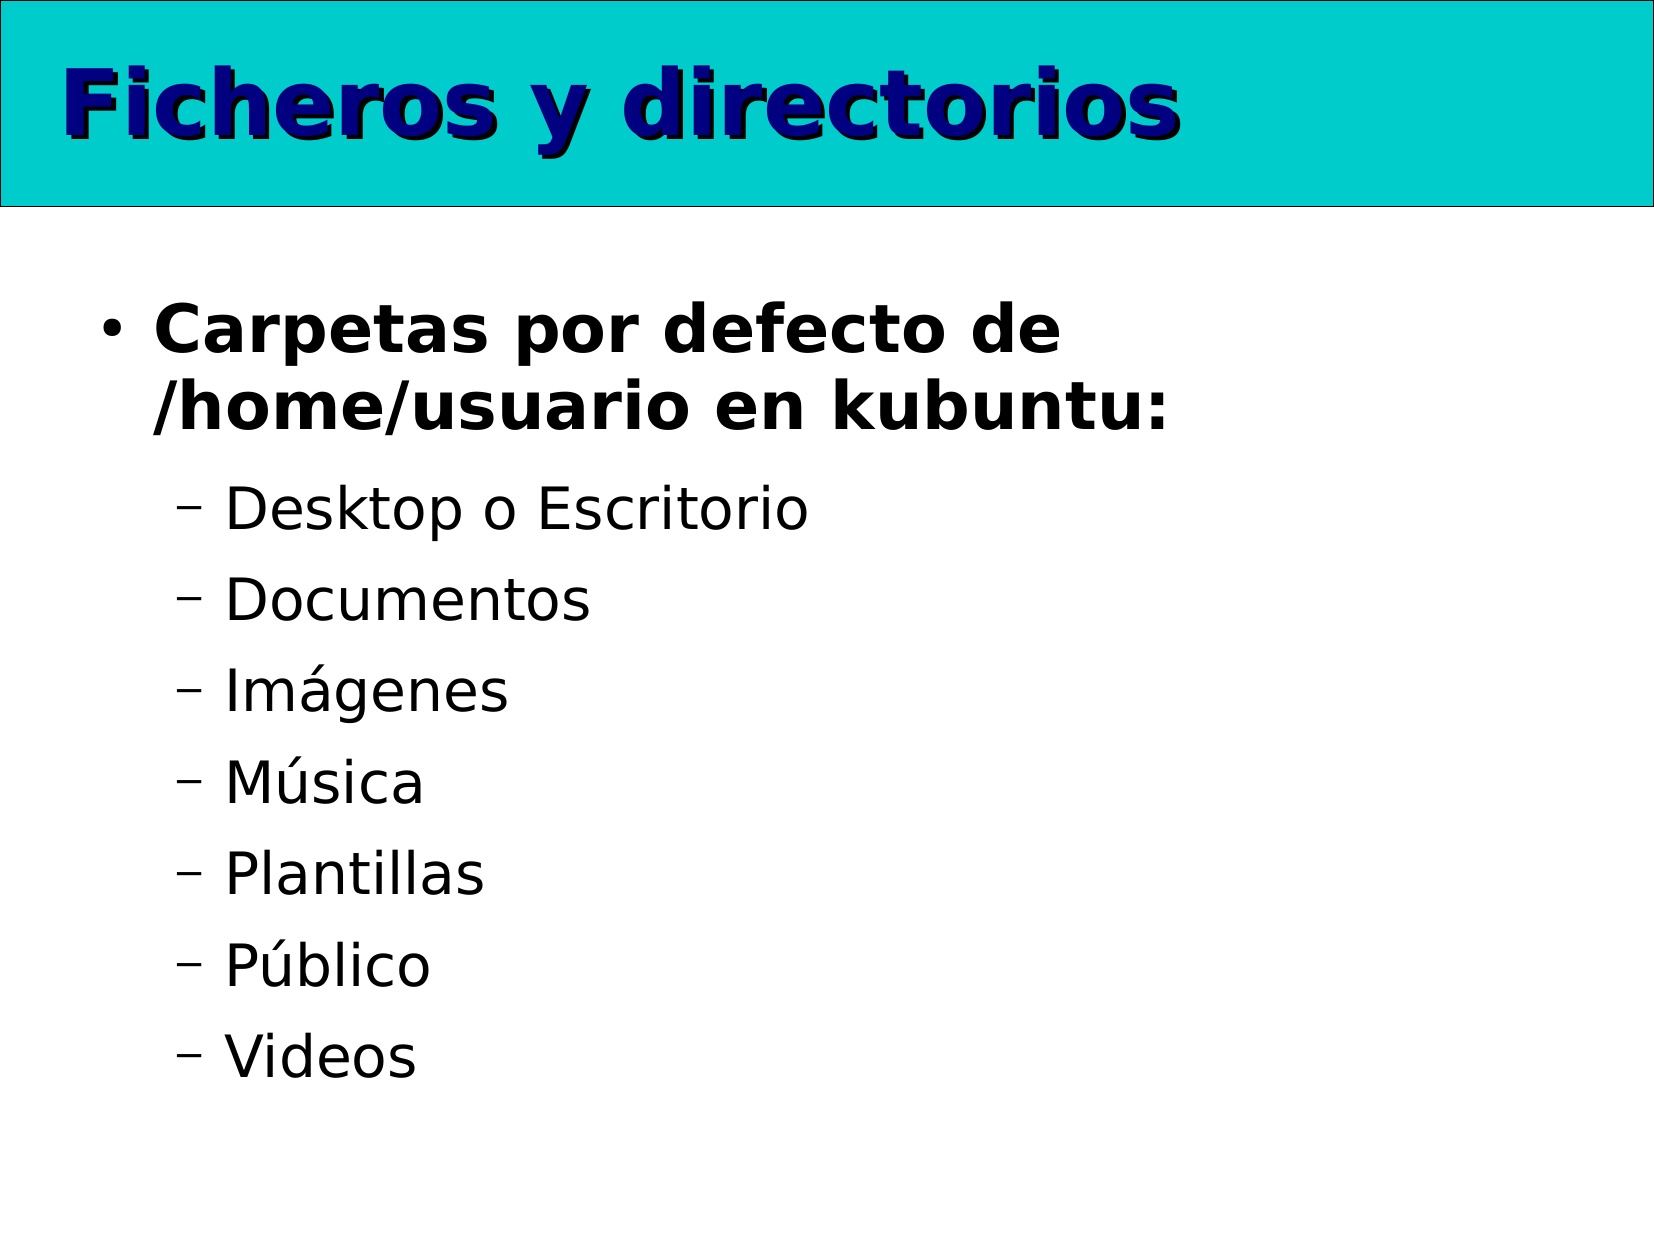

# Ficheros y directorios
Carpetas por defecto de /home/usuario en kubuntu:
Desktop o Escritorio
Documentos
Imágenes
Música
Plantillas
Público
Videos